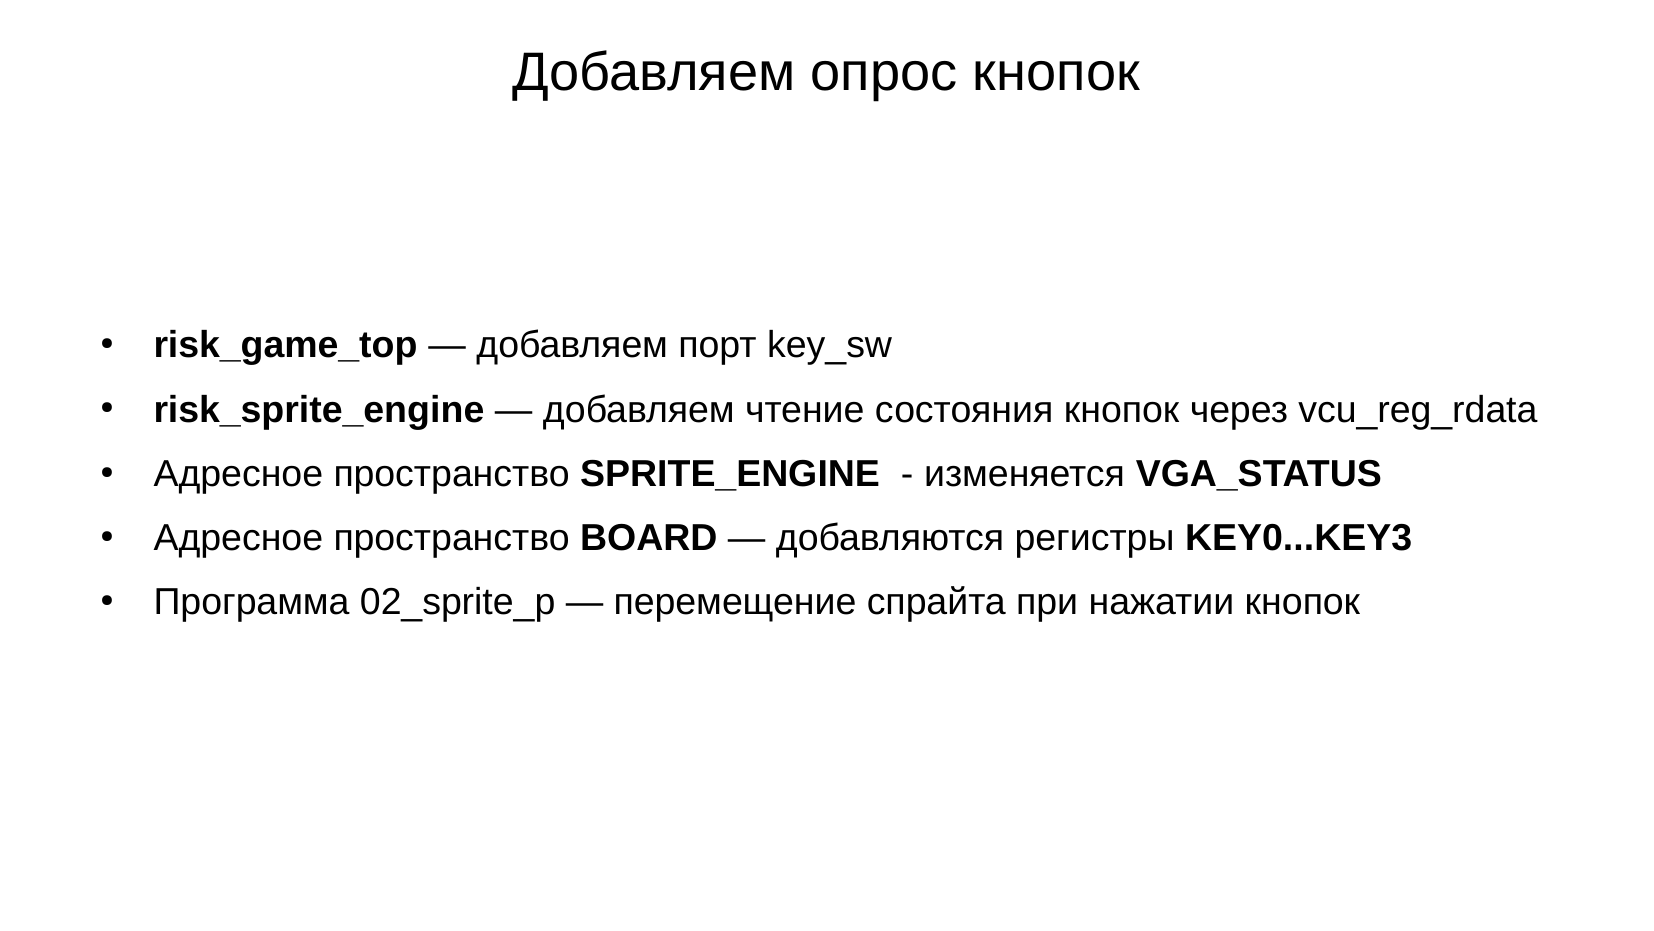

# Добавляем опрос кнопок
risk_game_top — добавляем порт key_sw
risk_sprite_engine — добавляем чтение состояния кнопок через vcu_reg_rdata
Адресное пространство SPRITE_ENGINE - изменяется VGA_STATUS
Адресное пространство BOARD — добавляются регистры KEY0...KEY3
Программа 02_sprite_p — перемещение спрайта при нажатии кнопок